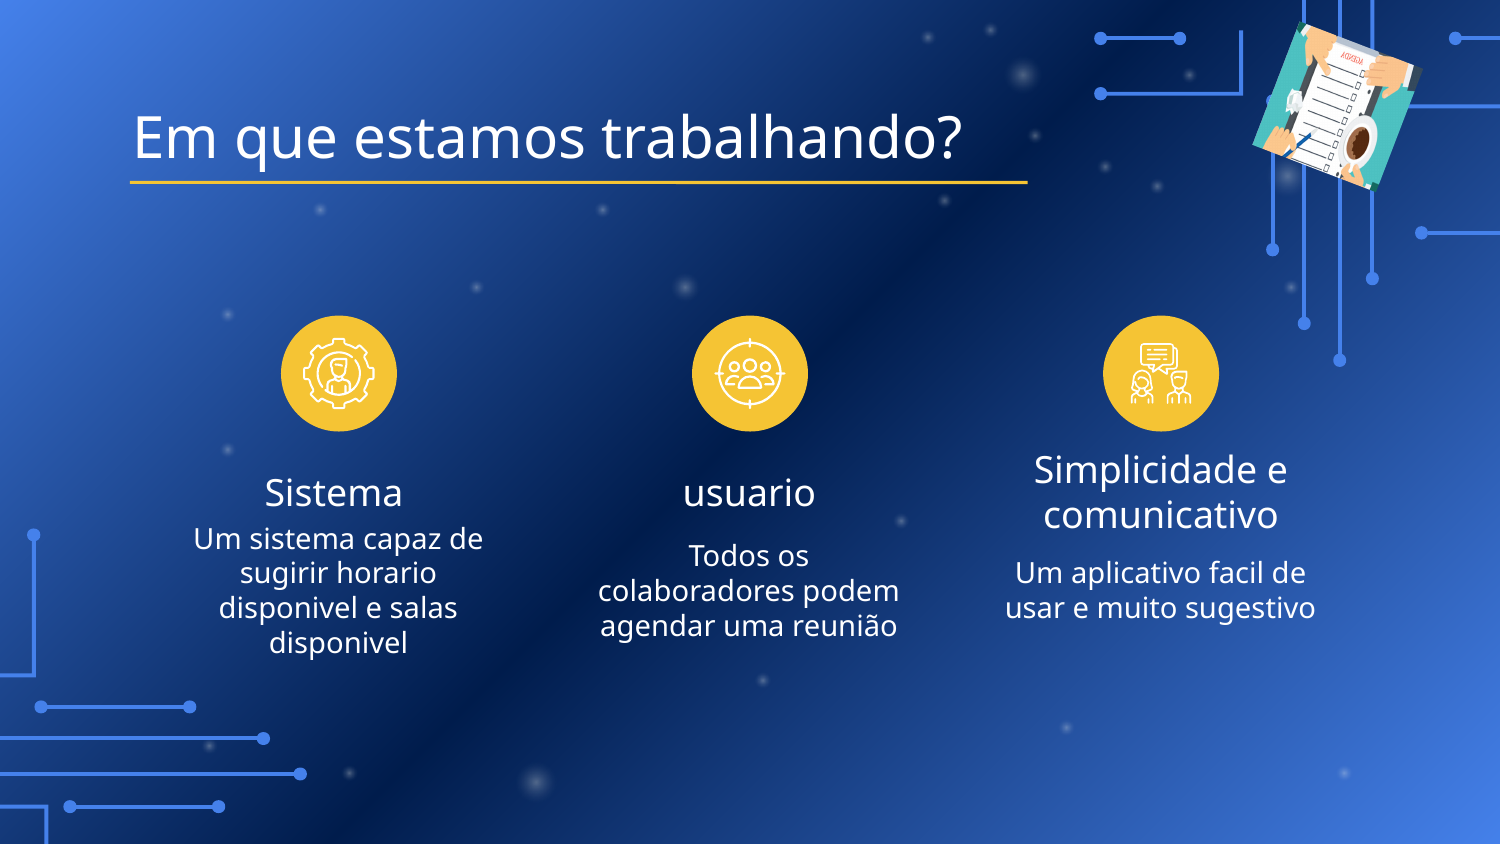

Em que estamos trabalhando?
# Sistema
usuario
Simplicidade e comunicativo
Um sistema capaz de sugirir horario disponivel e salas disponivel
Todos os colaboradores podem agendar uma reunião
Um aplicativo facil de usar e muito sugestivo